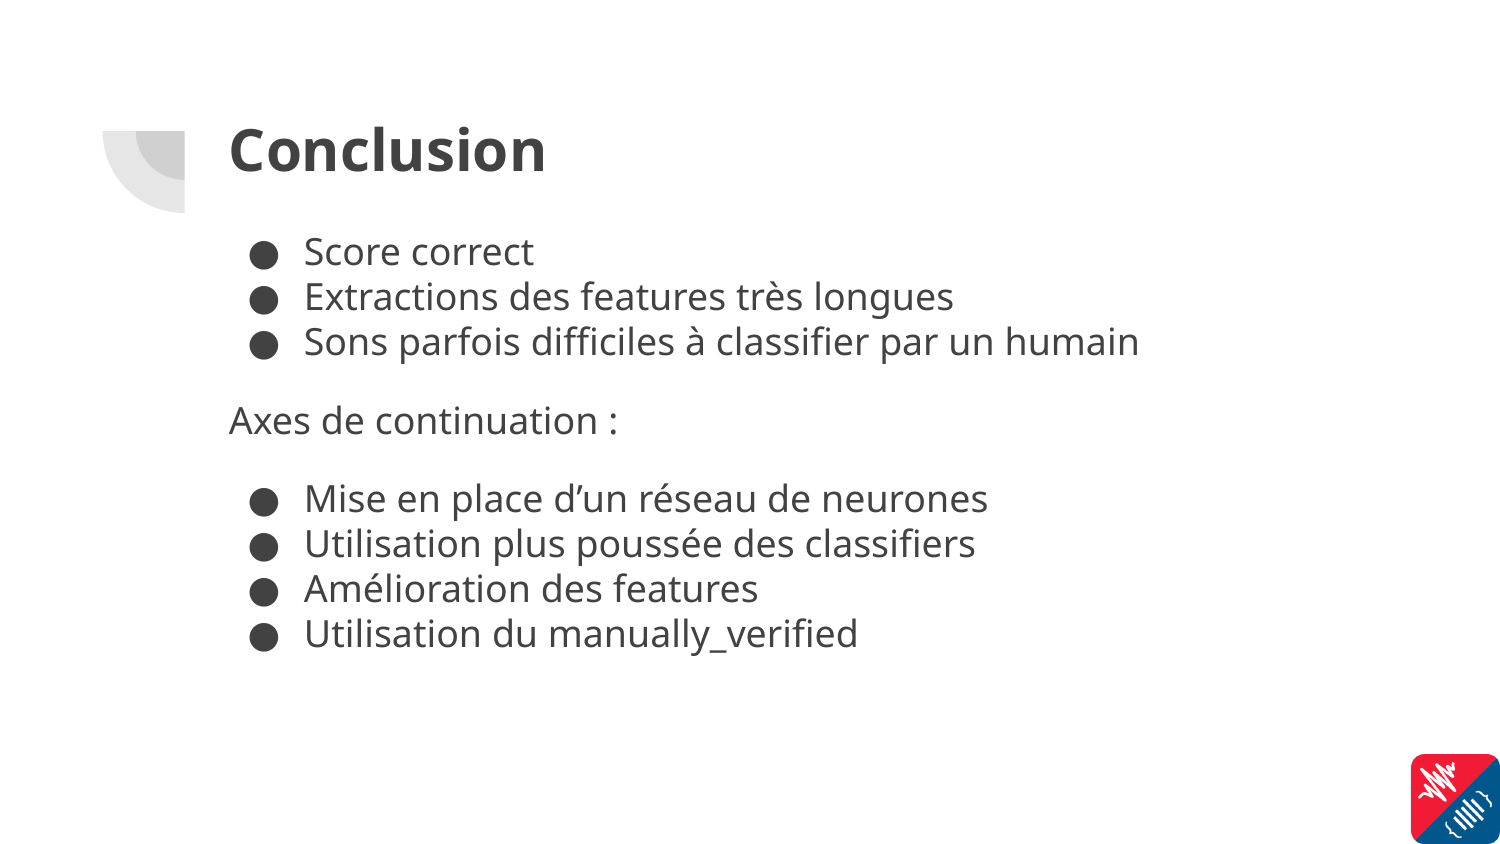

# Conclusion
Score correct
Extractions des features très longues
Sons parfois difficiles à classifier par un humain
Axes de continuation :
Mise en place d’un réseau de neurones
Utilisation plus poussée des classifiers
Amélioration des features
Utilisation du manually_verified